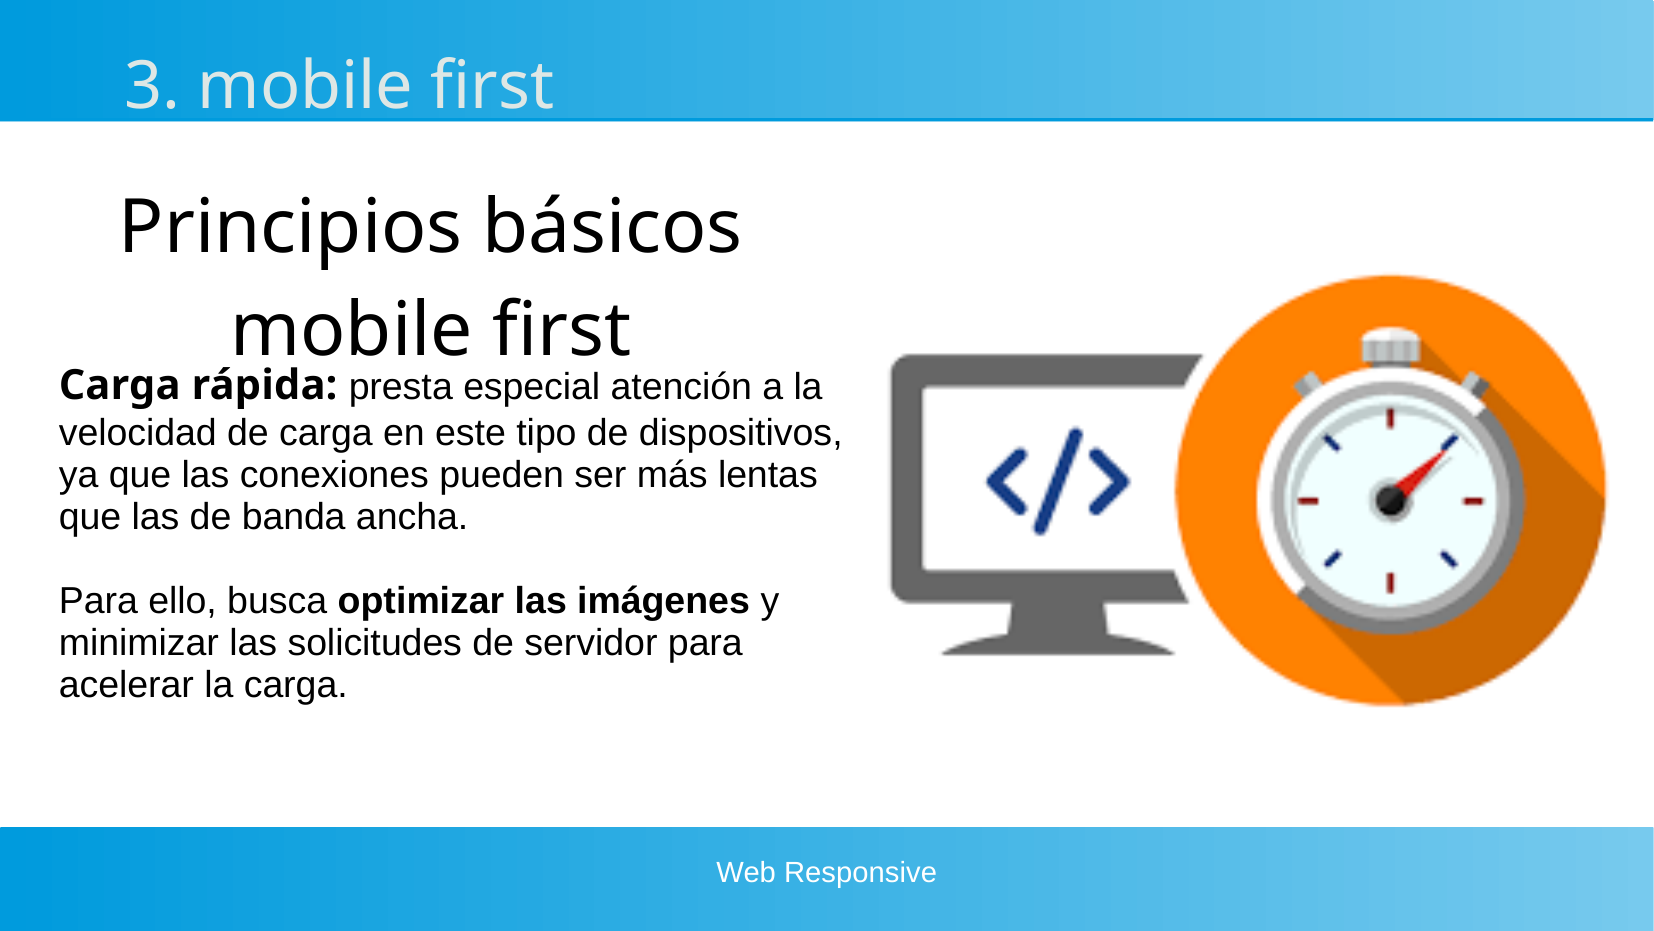

# 3. mobile first
Principios básicos mobile first
Carga rápida: presta especial atención a la velocidad de carga en este tipo de dispositivos, ya que las conexiones pueden ser más lentas que las de banda ancha.
Para ello, busca optimizar las imágenes y minimizar las solicitudes de servidor para acelerar la carga.
Web Responsive